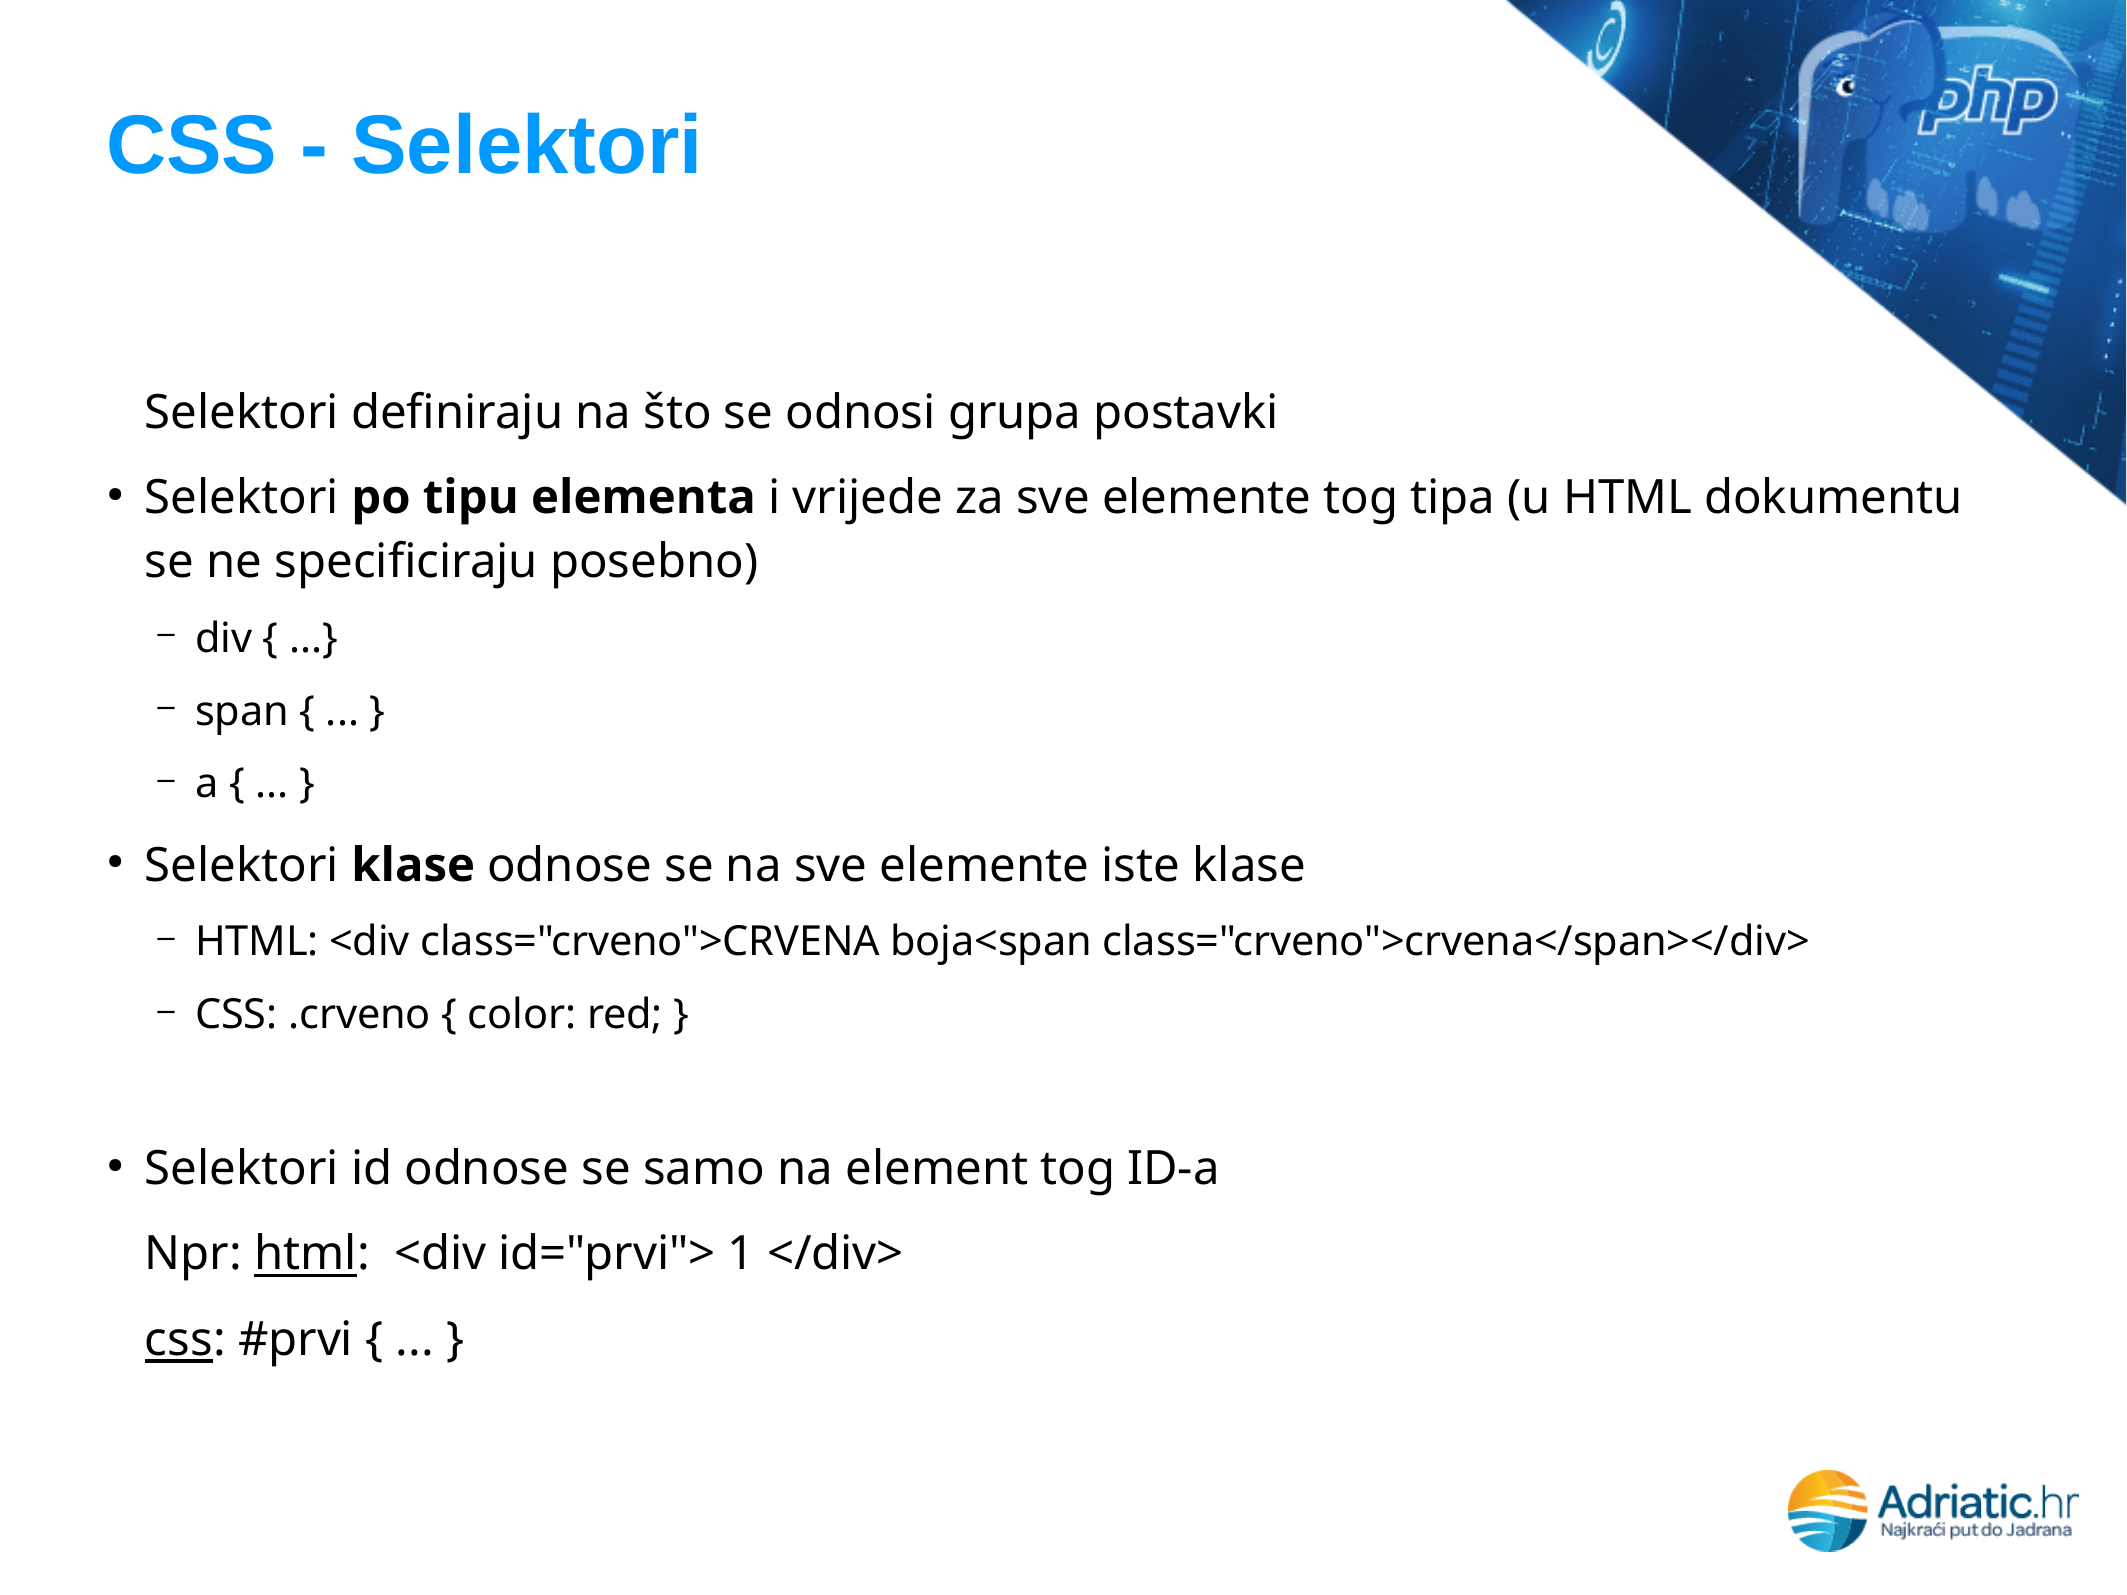

# CSS - Selektori
Selektori definiraju na što se odnosi grupa postavki
Selektori po tipu elementa i vrijede za sve elemente tog tipa (u HTML dokumentu se ne specificiraju posebno)
div { ...}
span { ... }
a { ... }
Selektori klase odnose se na sve elemente iste klase
HTML: <div class="crveno">CRVENA boja<span class="crveno">crvena</span></div>
CSS: .crveno { color: red; }
Selektori id odnose se samo na element tog ID-a
Npr: html: <div id="prvi"> 1 </div>
css: #prvi { ... }